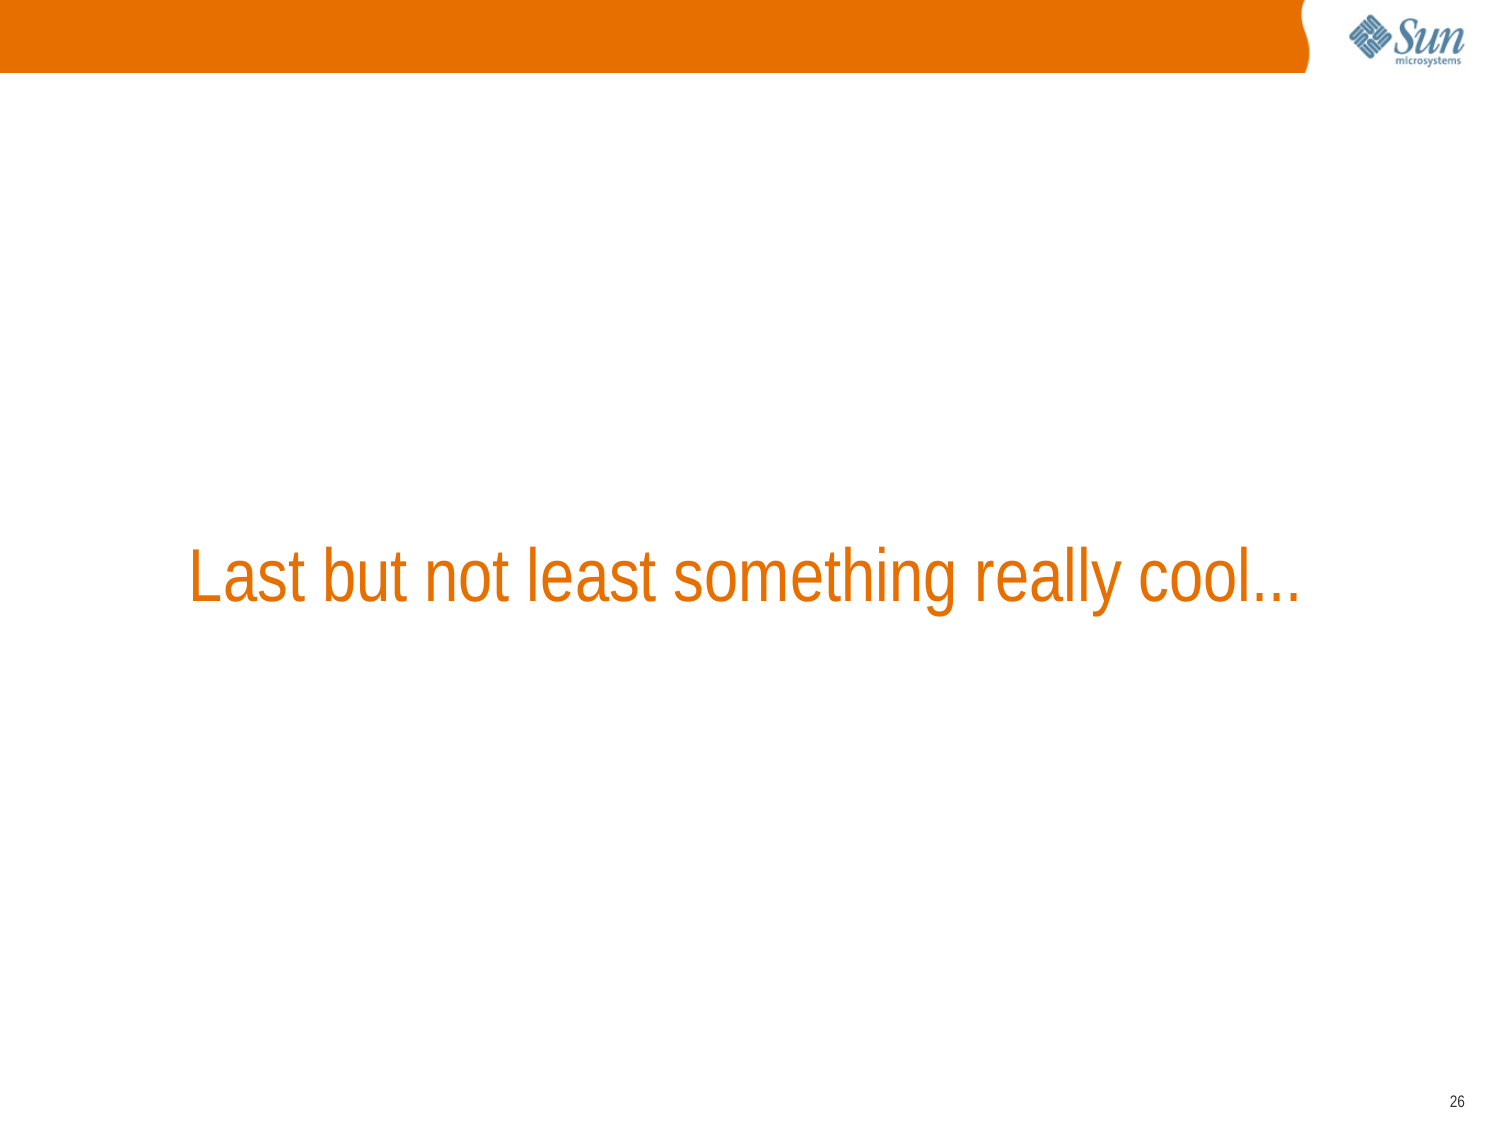

# Last but not least something really cool...